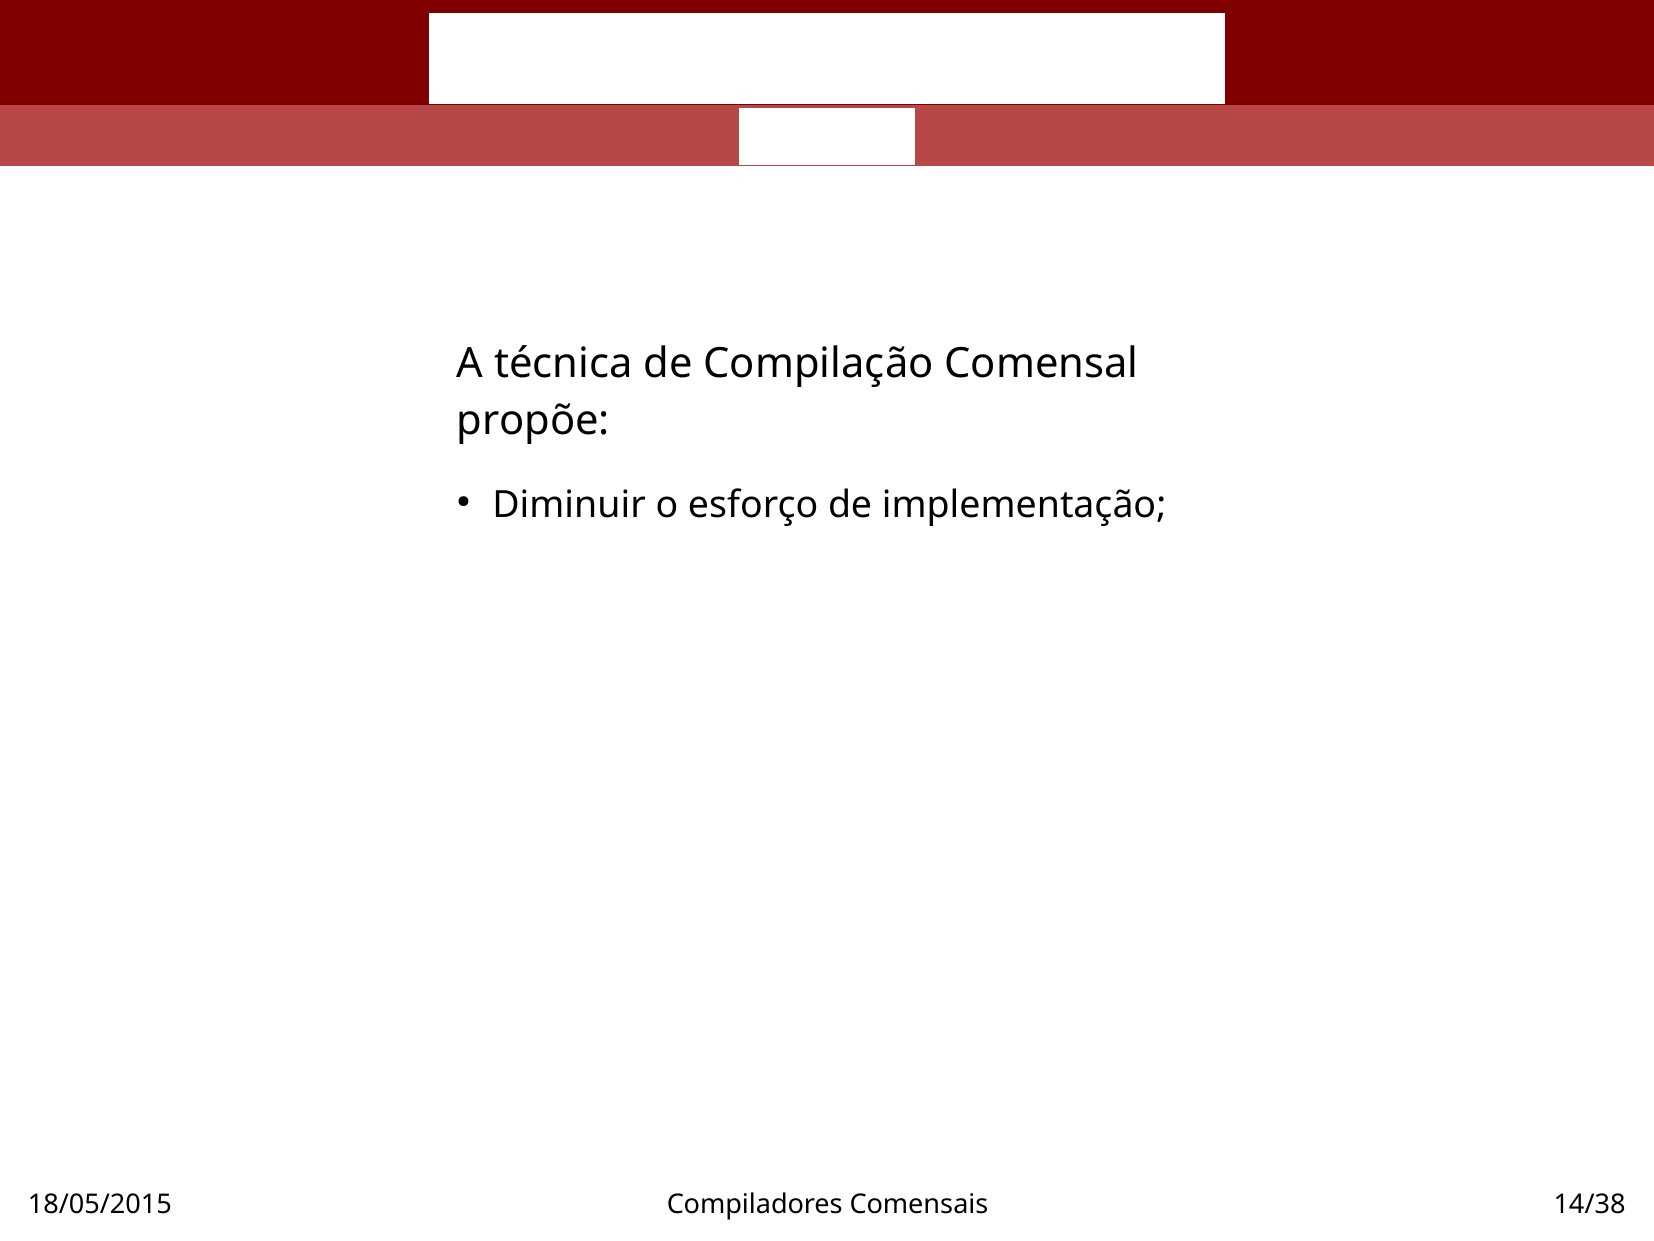

# Compiladores Comensais
Proposta
A técnica de Compilação Comensal propõe:
Diminuir o esforço de implementação;
14